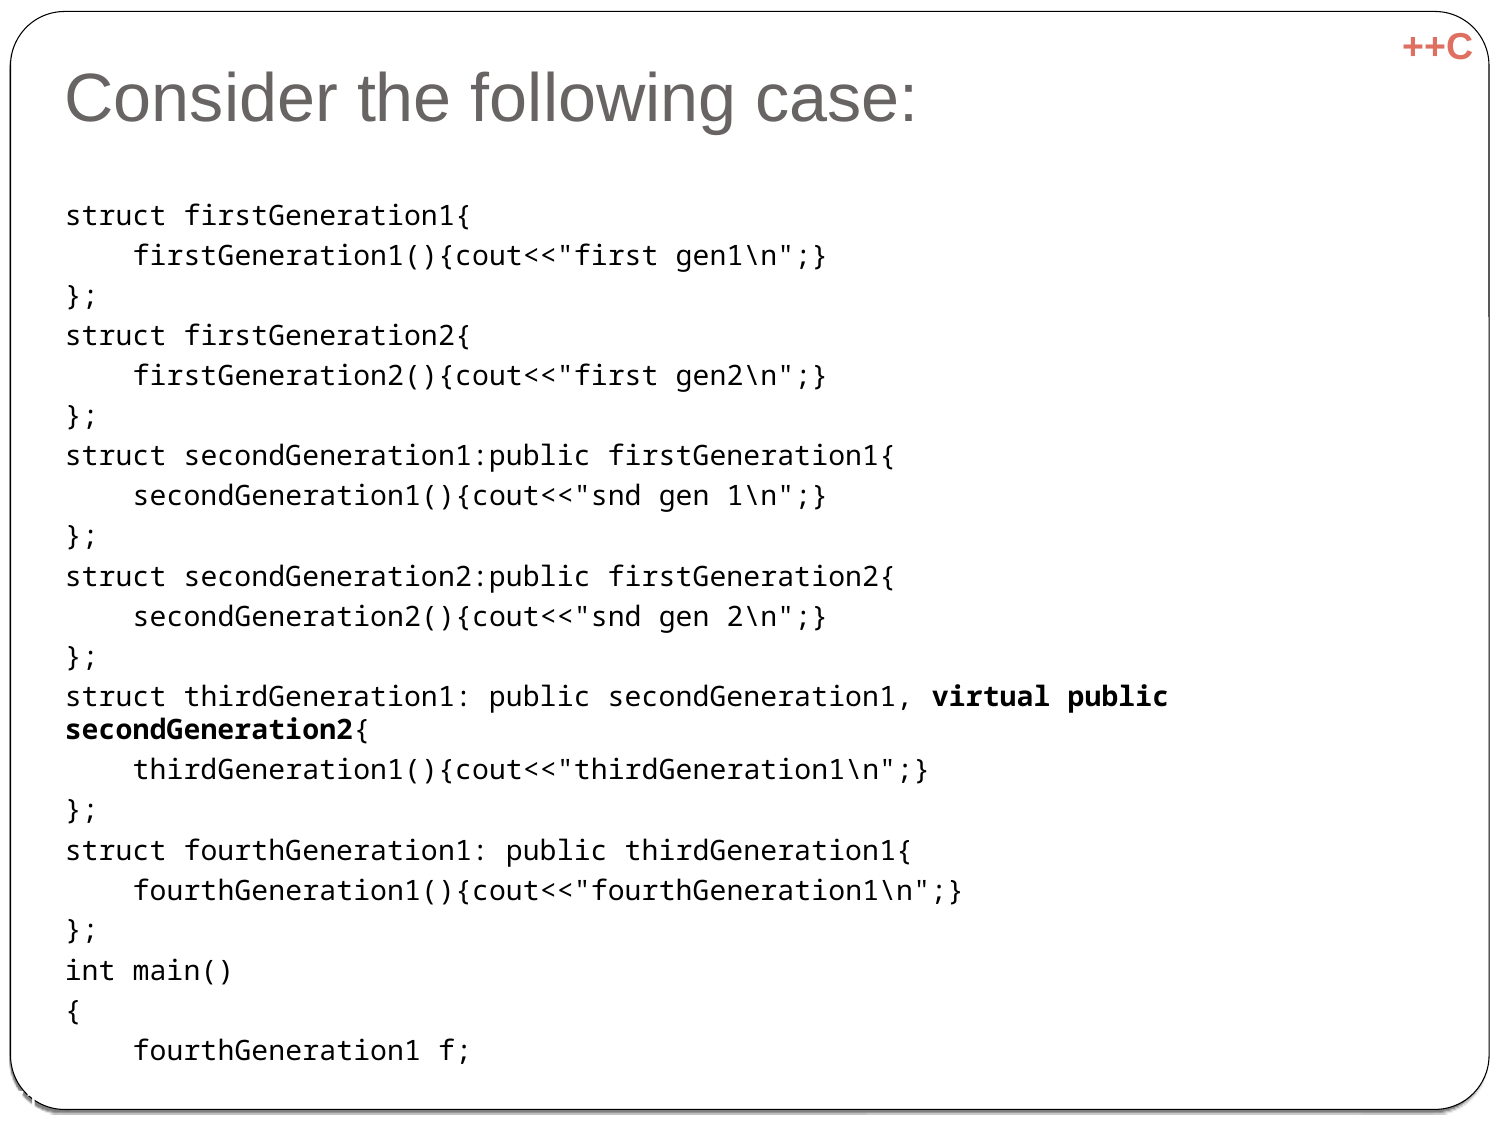

# Consider the following case:
struct firstGeneration1{
 firstGeneration1(){cout<<"first gen1\n";}
};
struct firstGeneration2{
 firstGeneration2(){cout<<"first gen2\n";}
};
struct secondGeneration1:public firstGeneration1{
 secondGeneration1(){cout<<"snd gen 1\n";}
};
struct secondGeneration2:public firstGeneration2{
 secondGeneration2(){cout<<"snd gen 2\n";}
};
struct thirdGeneration1: public secondGeneration1, virtual public secondGeneration2{
 thirdGeneration1(){cout<<"thirdGeneration1\n";}
};
struct fourthGeneration1: public thirdGeneration1{
 fourthGeneration1(){cout<<"fourthGeneration1\n";}
};
int main()
{
 fourthGeneration1 f;